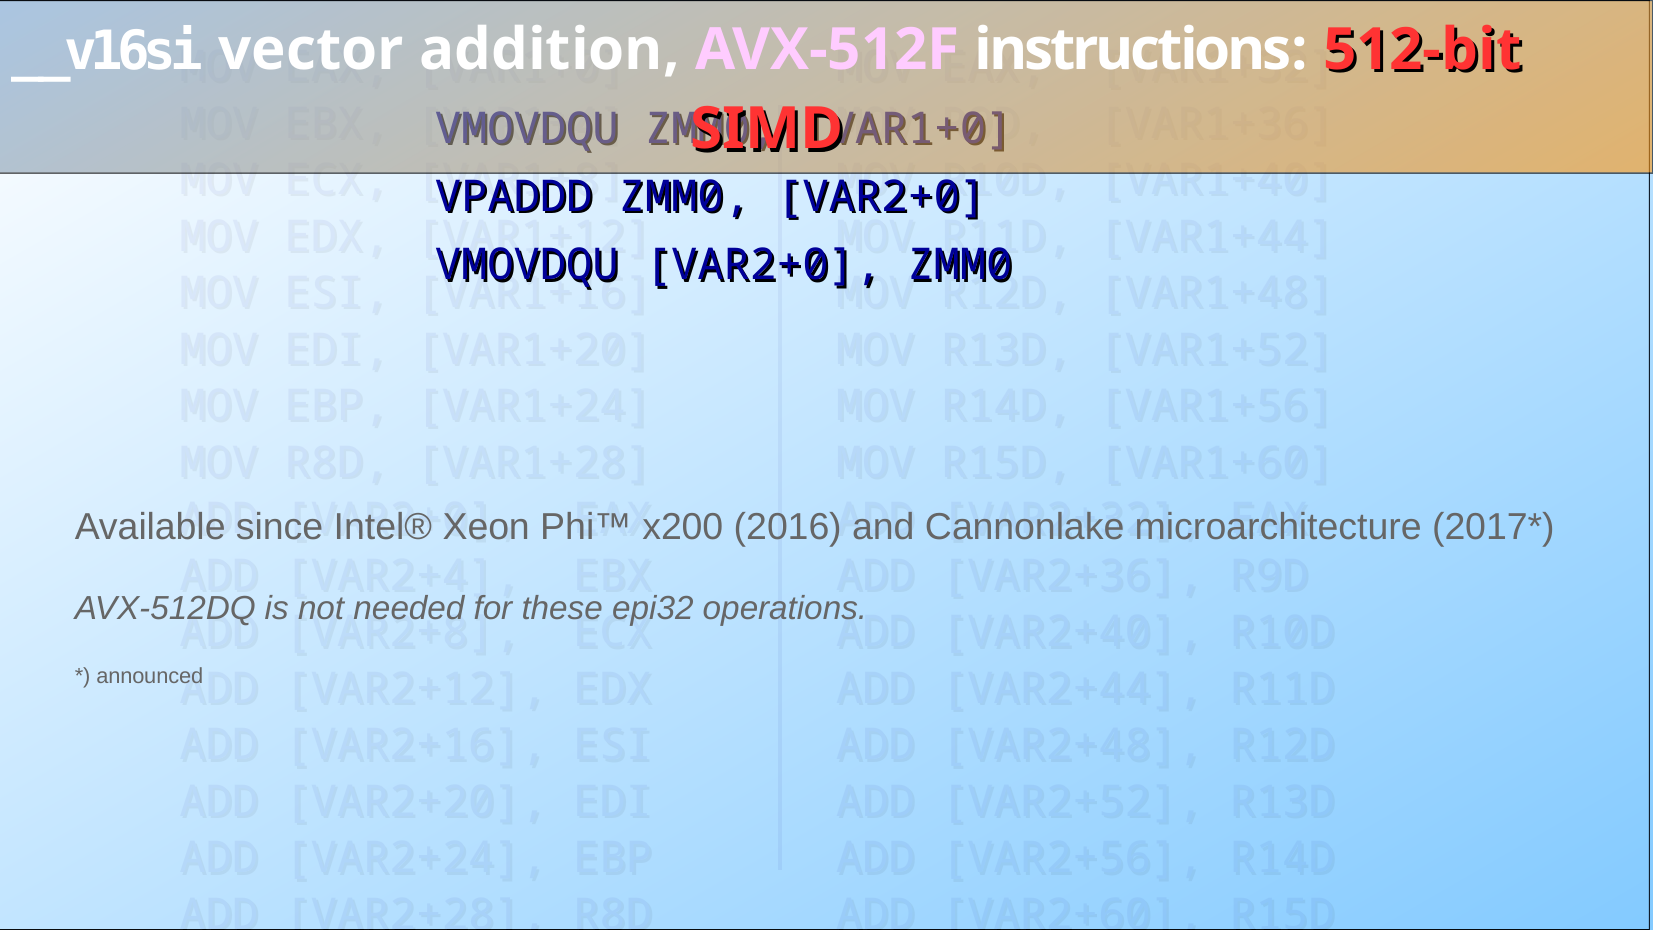

__v16si vector addition, AVX-512F instructions: 512-bit SIMD
MOV EAX, [VAR1+0] MOV EAX, [VAR1+32]
MOV EBX, [VAR1+4] MOV R9D, [VAR1+36]
MOV ECX, [VAR1+8] MOV R10D, [VAR1+40]
MOV EDX, [VAR1+12] MOV R11D, [VAR1+44]
MOV ESI, [VAR1+16] MOV R12D, [VAR1+48]
MOV EDI, [VAR1+20] MOV R13D, [VAR1+52]
MOV EBP, [VAR1+24] MOV R14D, [VAR1+56]
MOV R8D, [VAR1+28] MOV R15D, [VAR1+60]
ADD [VAR2+0], EAX ADD [VAR2+32], EAX
ADD [VAR2+4], EBX ADD [VAR2+36], R9D
ADD [VAR2+8], ECX ADD [VAR2+40], R10D
ADD [VAR2+12], EDX ADD [VAR2+44], R11D
ADD [VAR2+16], ESI ADD [VAR2+48], R12D
ADD [VAR2+20], EDI ADD [VAR2+52], R13D
ADD [VAR2+24], EBP ADD [VAR2+56], R14D
ADD [VAR2+28], R8D ADD [VAR2+60], R15D
VMOVDQU ZMM0, [VAR1+0]
VPADDD ZMM0, [VAR2+0]
VMOVDQU [VAR2+0], ZMM0
Available since Intel® Xeon Phi™ x200 (2016) and Cannonlake microarchitecture (2017*)
AVX-512DQ is not needed for these epi32 operations.
*) announced